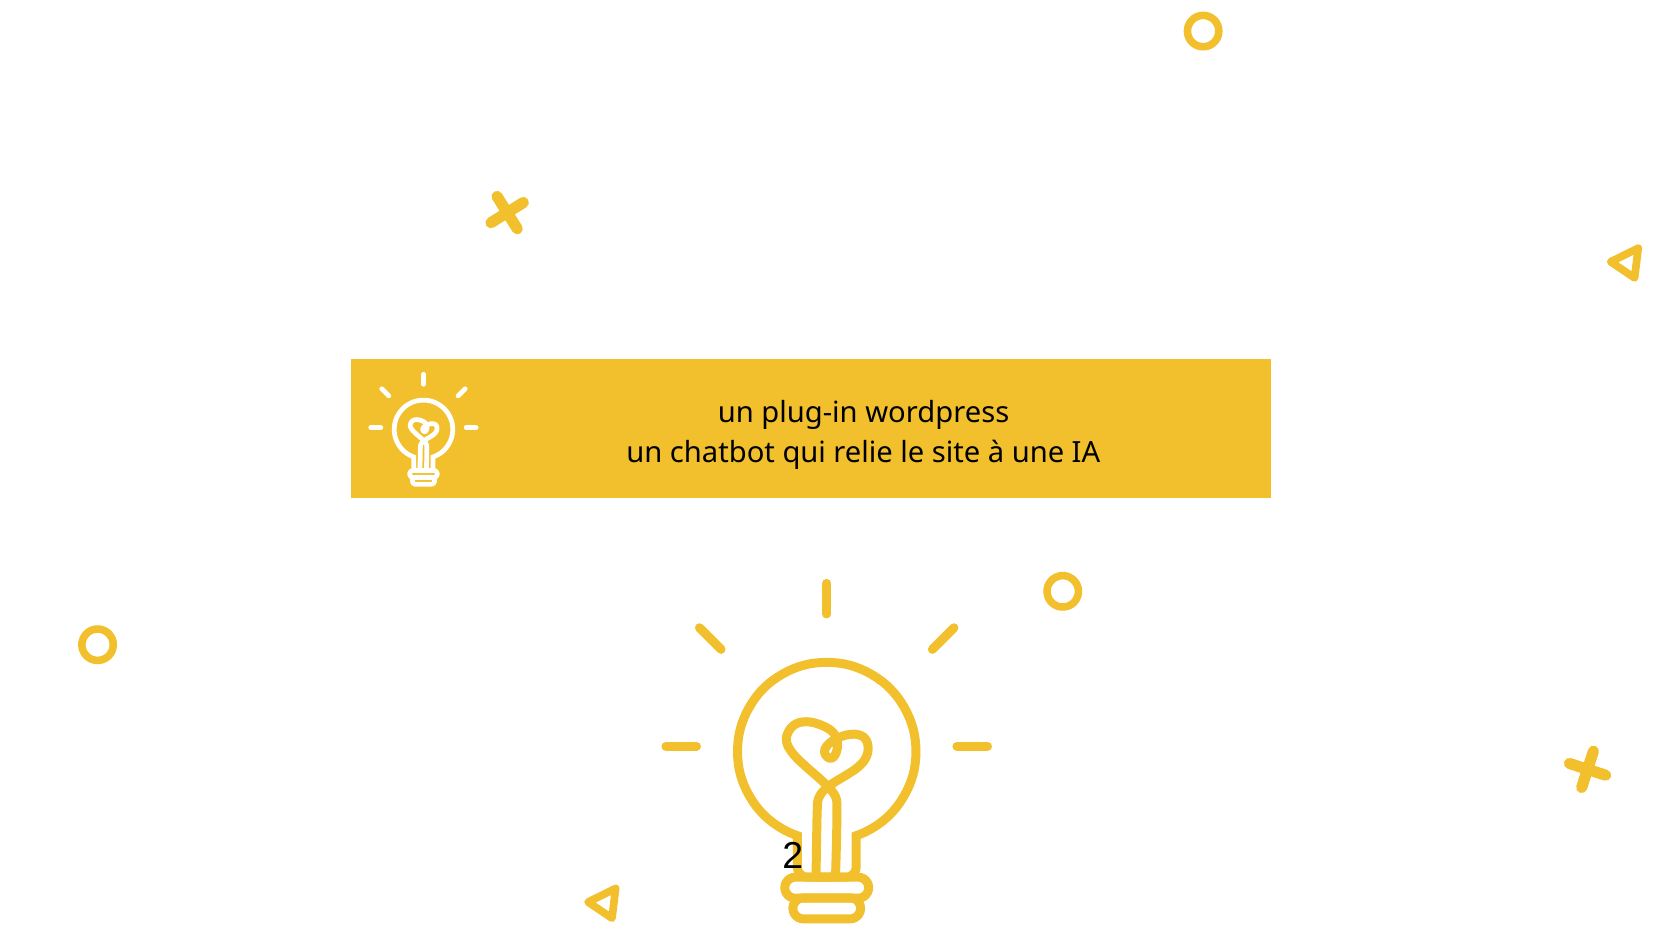

un plug-in wordpress
un chatbot qui relie le site à une IA